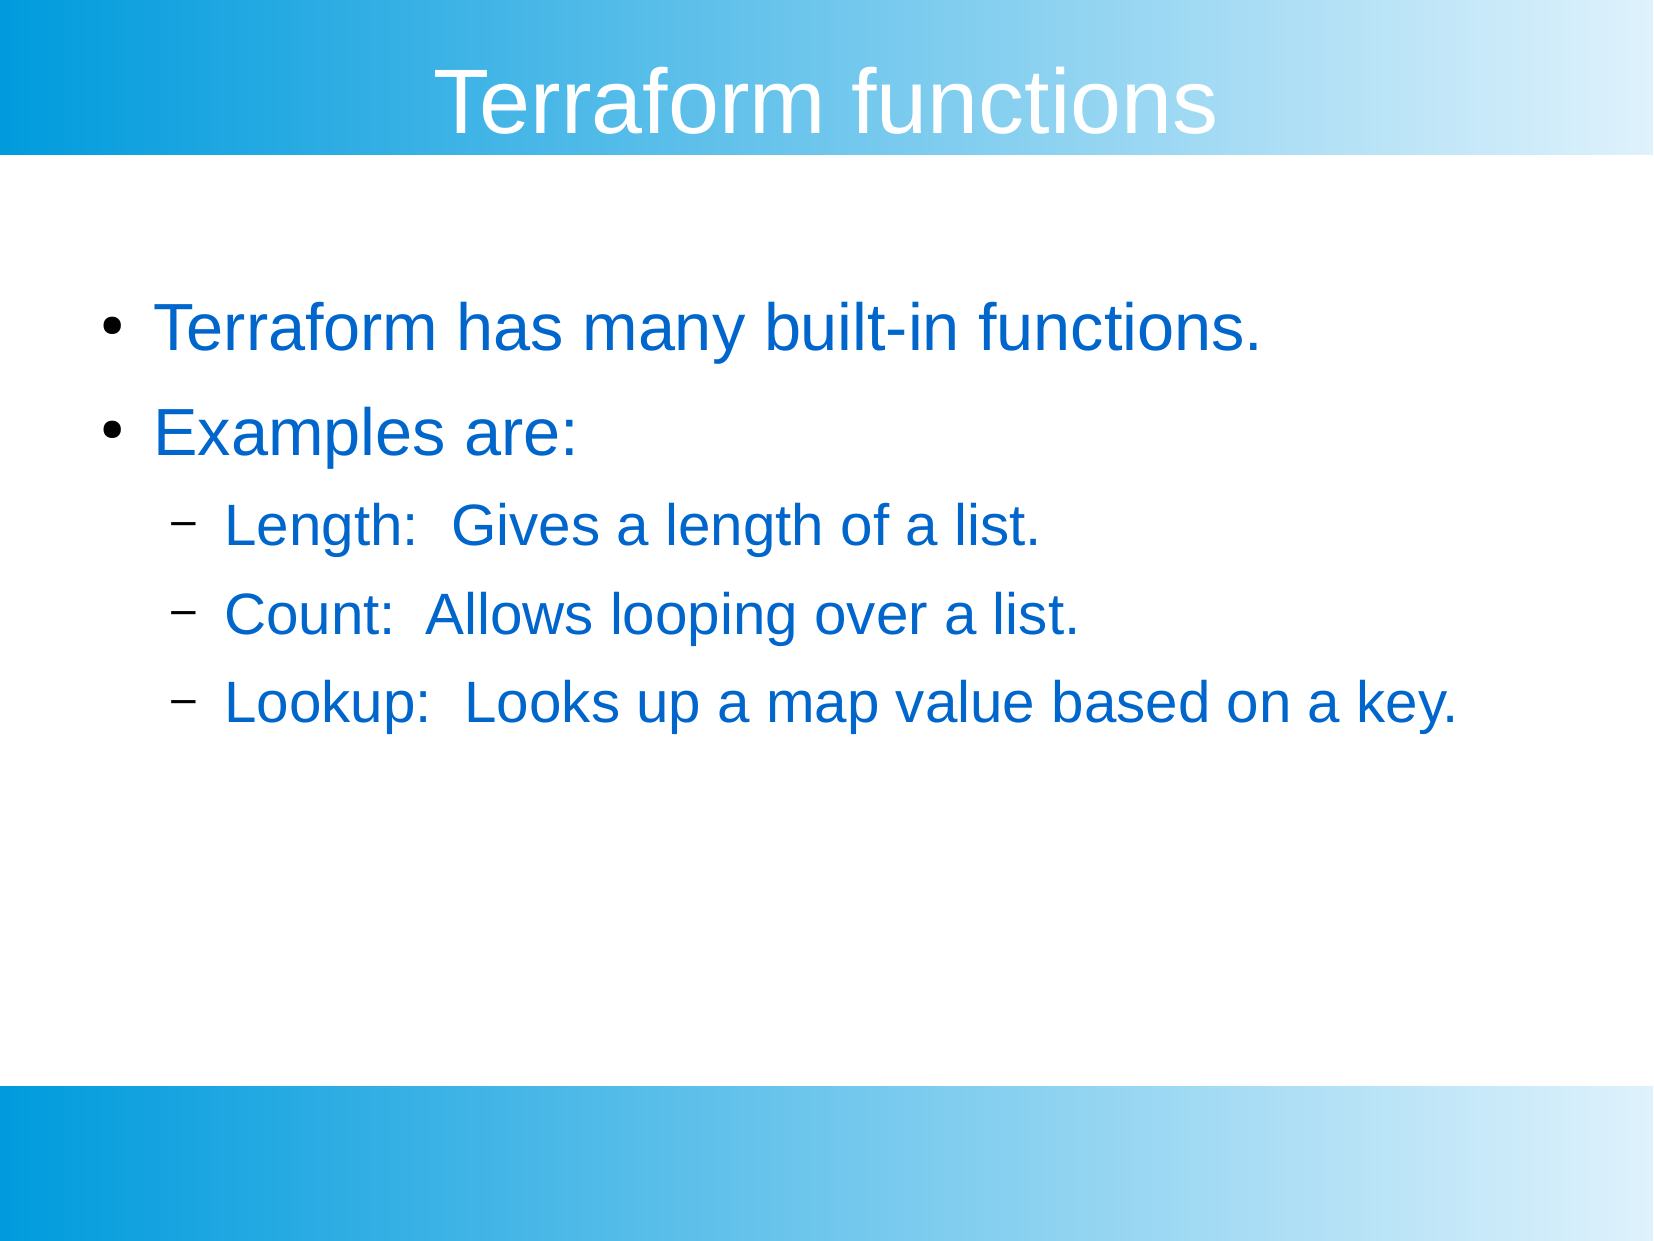

# Terraform functions
Terraform has many built-in functions.
Examples are:
Length: Gives a length of a list.
Count: Allows looping over a list.
Lookup: Looks up a map value based on a key.